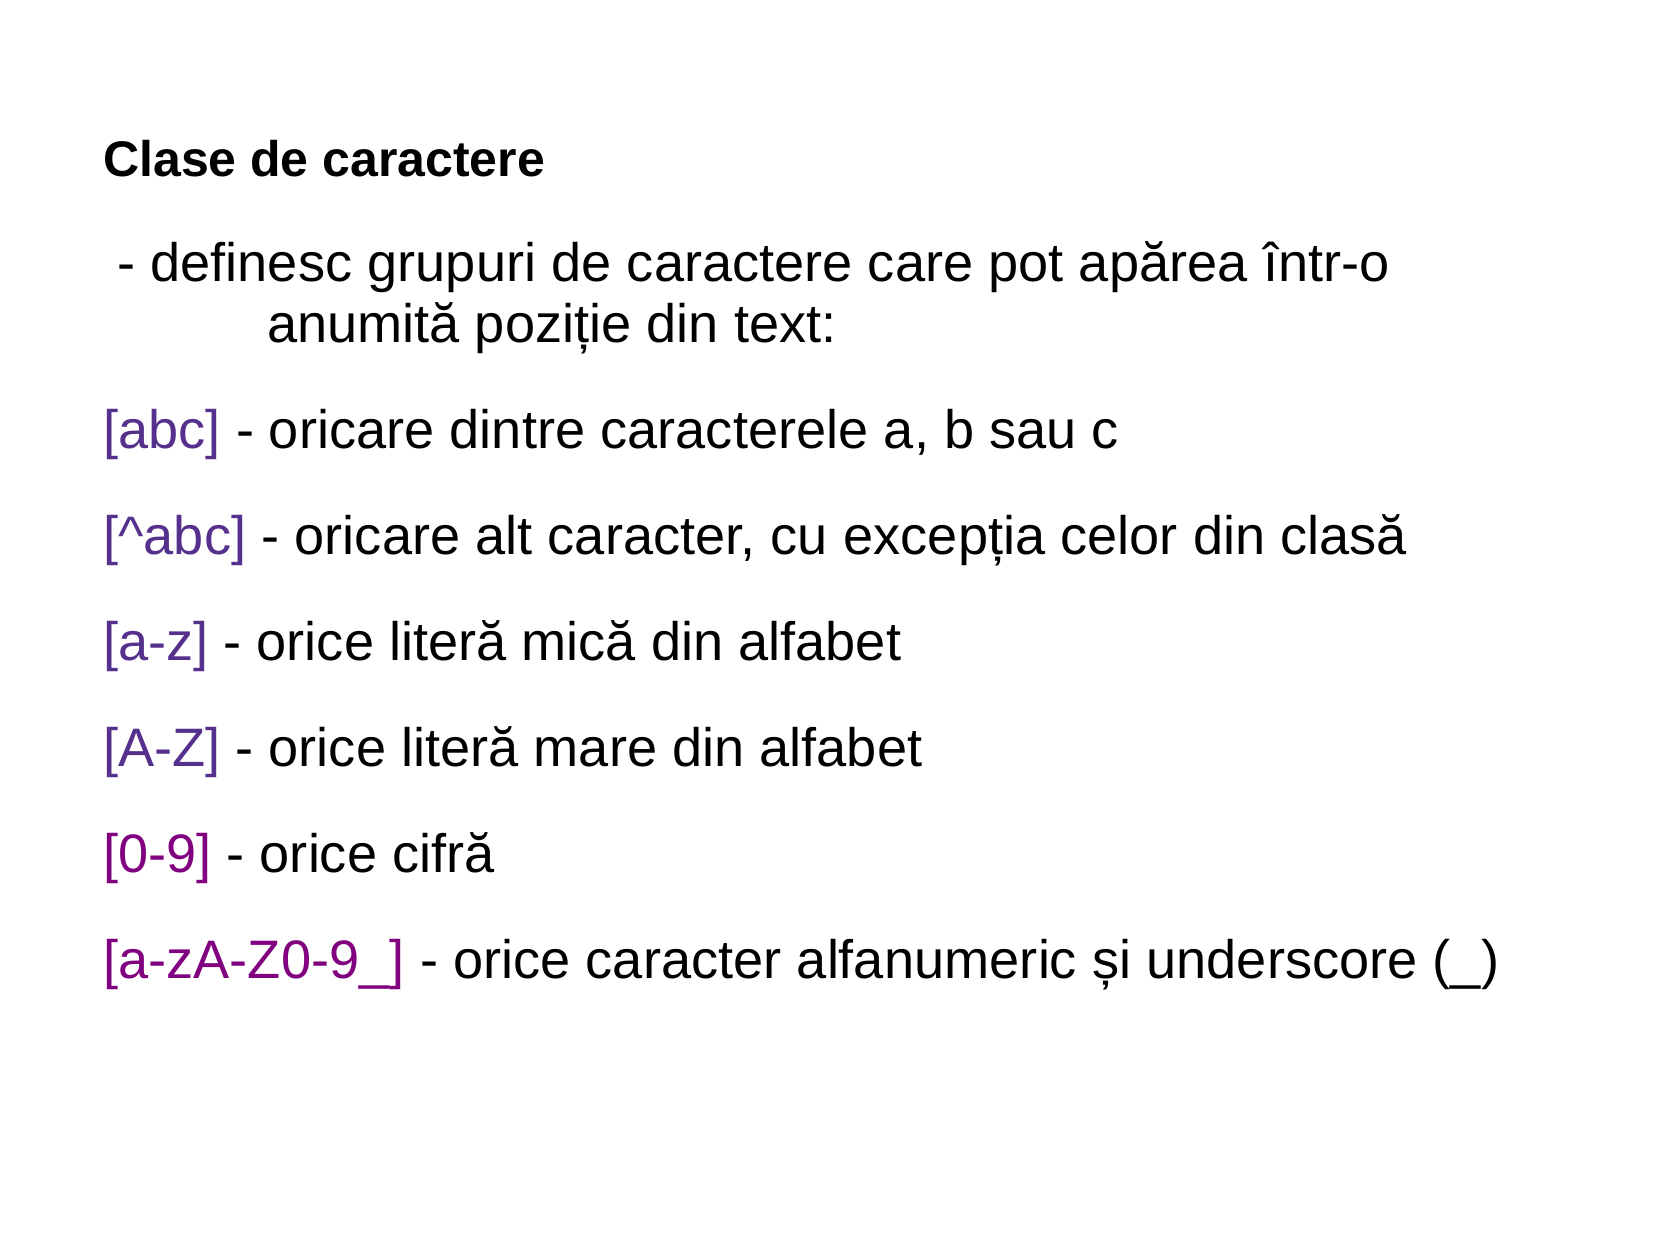

Clase de caractere
 - definesc grupuri de caractere care pot apărea într-o 		 anumită poziție din text:
[abc] - oricare dintre caracterele a, b sau c
[^abc] - oricare alt caracter, cu excepția celor din clasă
[a-z] - orice literă mică din alfabet
[A-Z] - orice literă mare din alfabet
[0-9] - orice cifră
[a-zA-Z0-9_] - orice caracter alfanumeric și underscore (_)